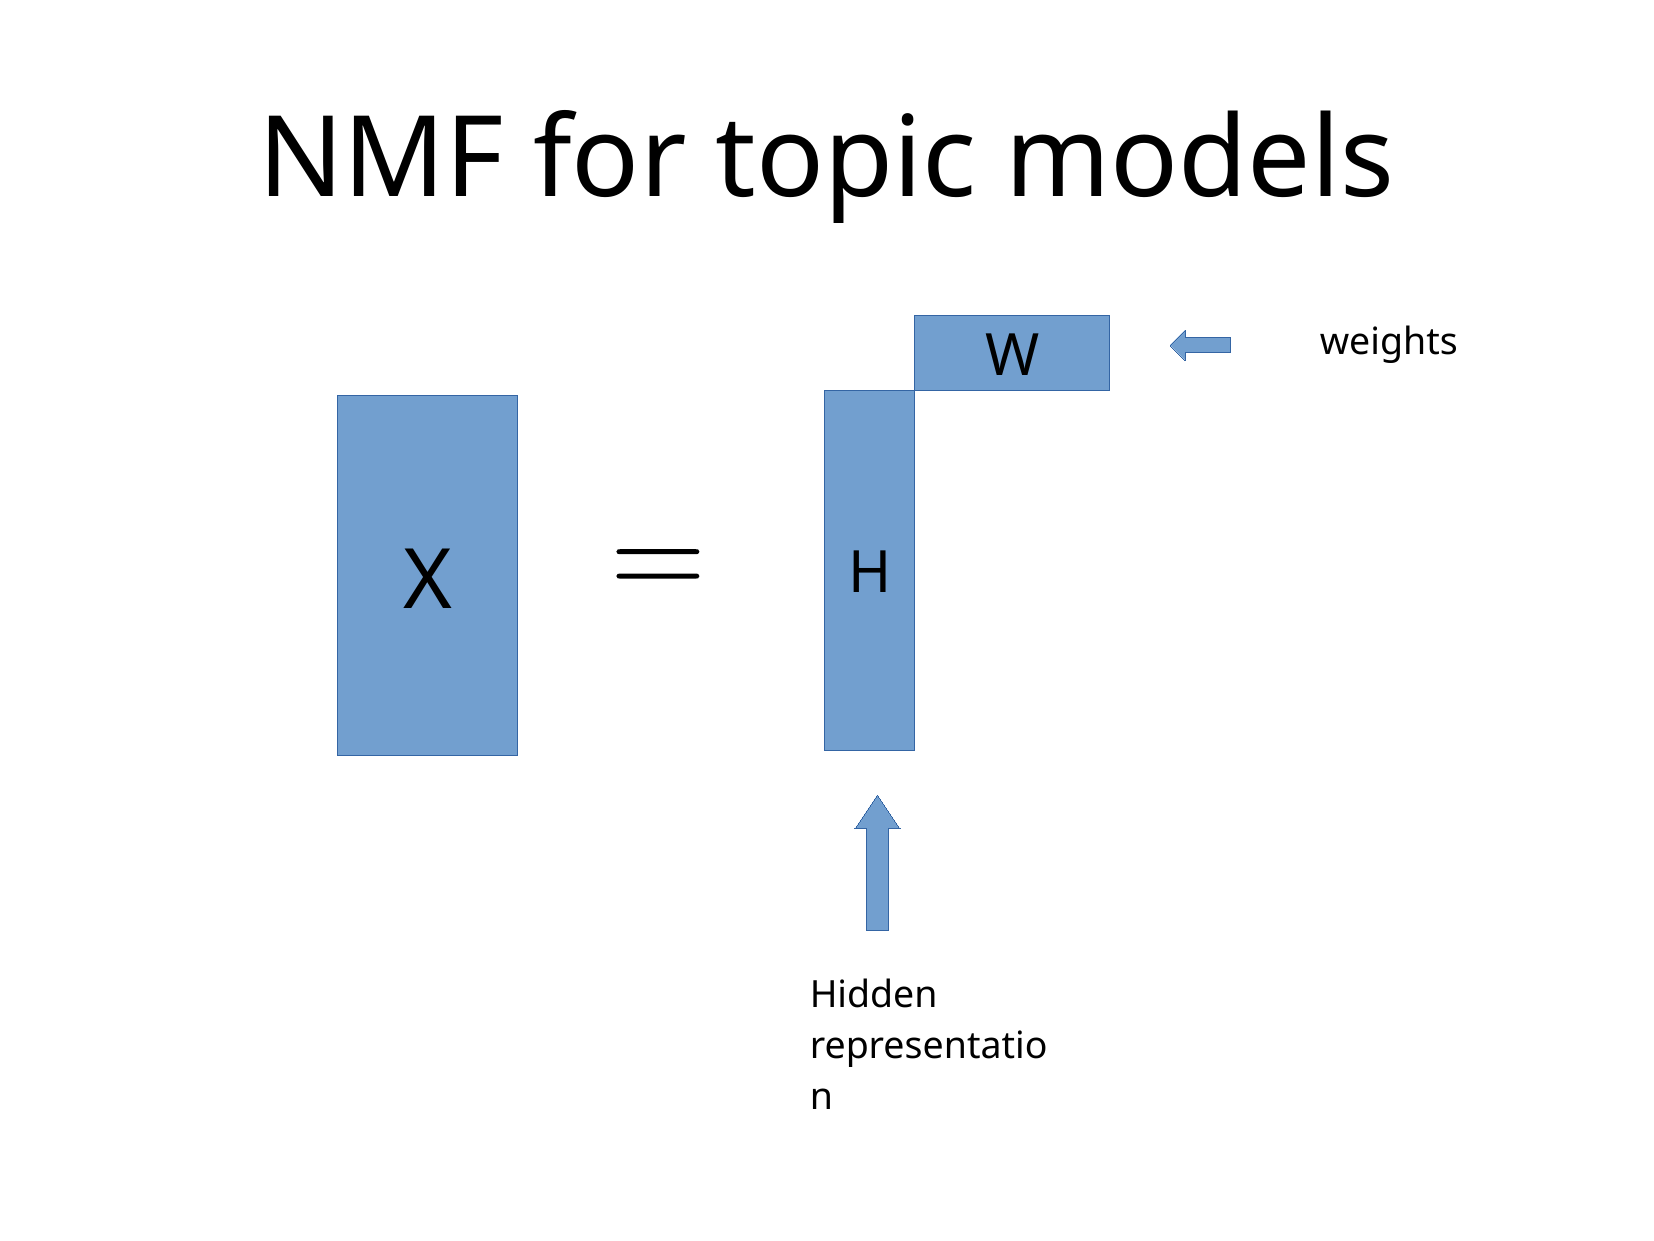

# NMF for topic models
weights
W
H
X
Hidden representation